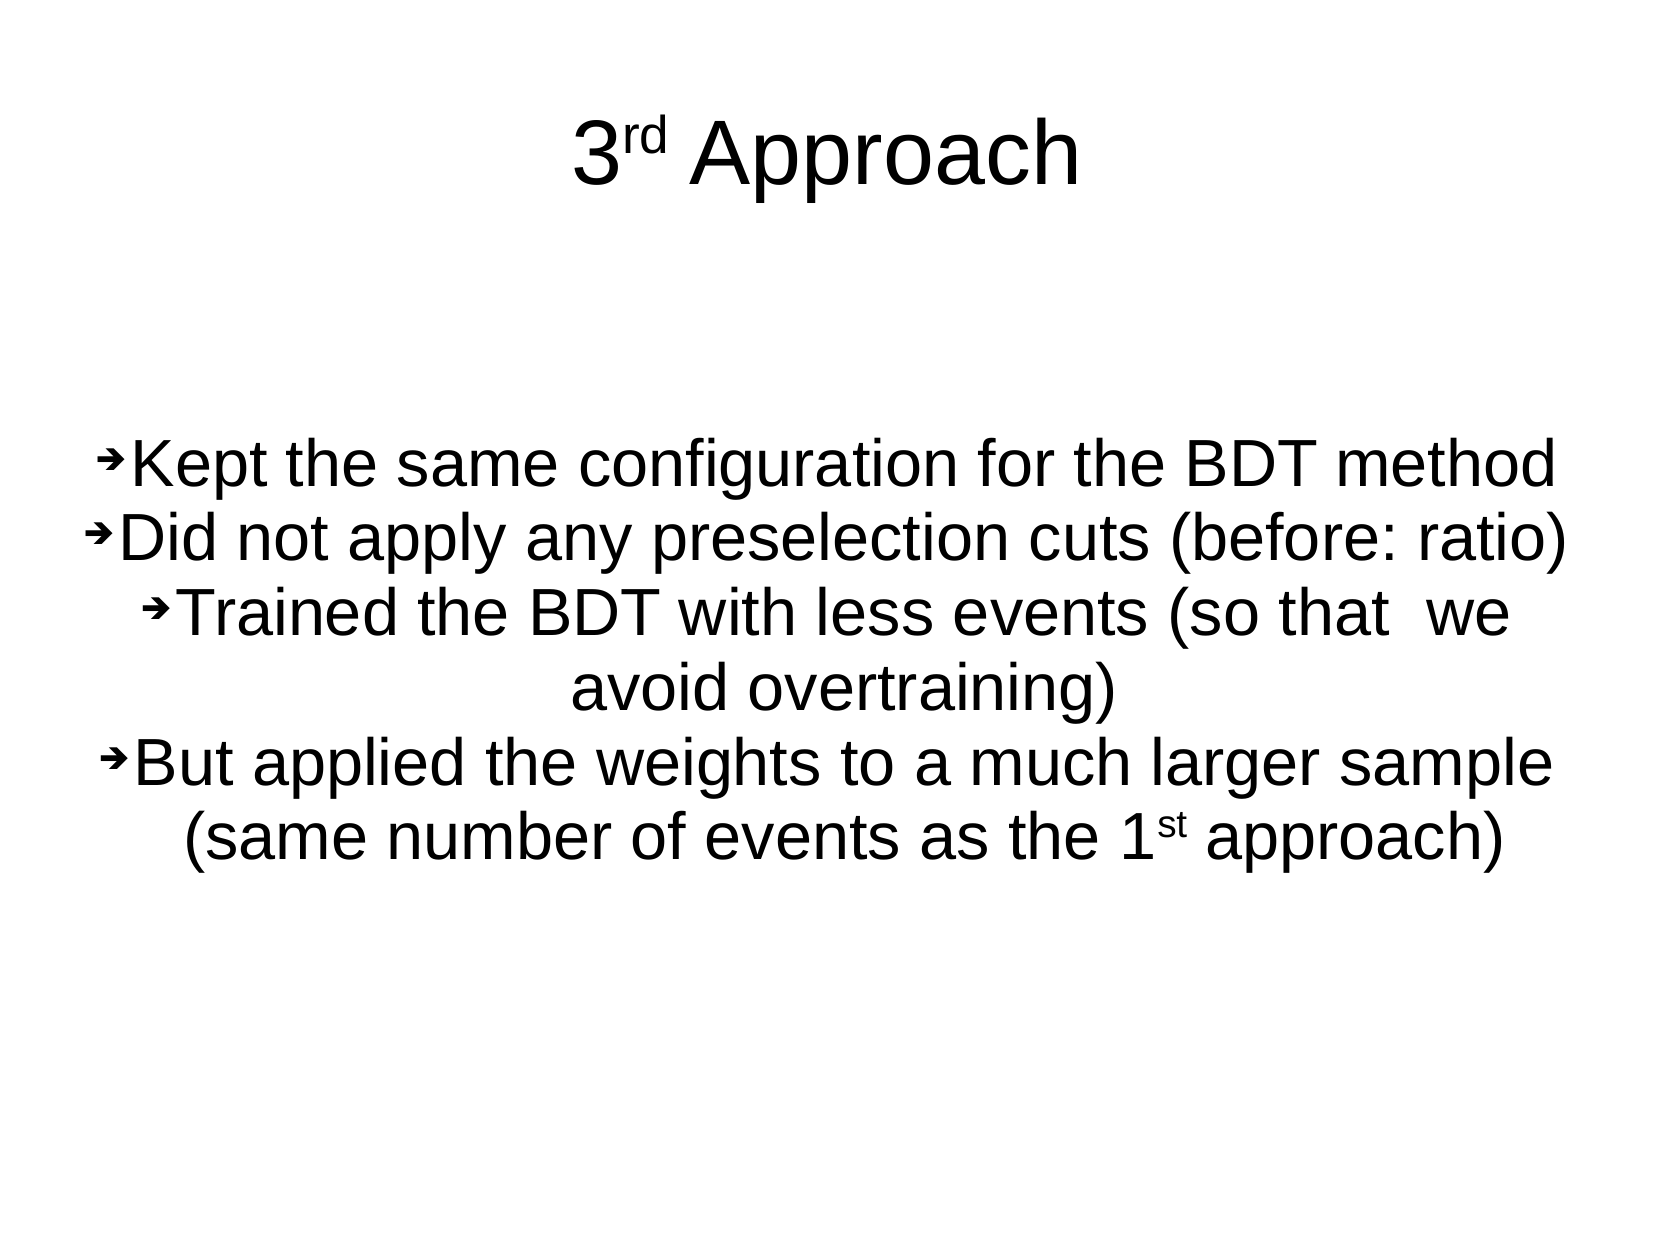

# 3rd Approach
Kept the same configuration for the BDT method
Did not apply any preselection cuts (before: ratio)
Trained the BDT with less events (so that we avoid overtraining)
But applied the weights to a much larger sample (same number of events as the 1st approach)